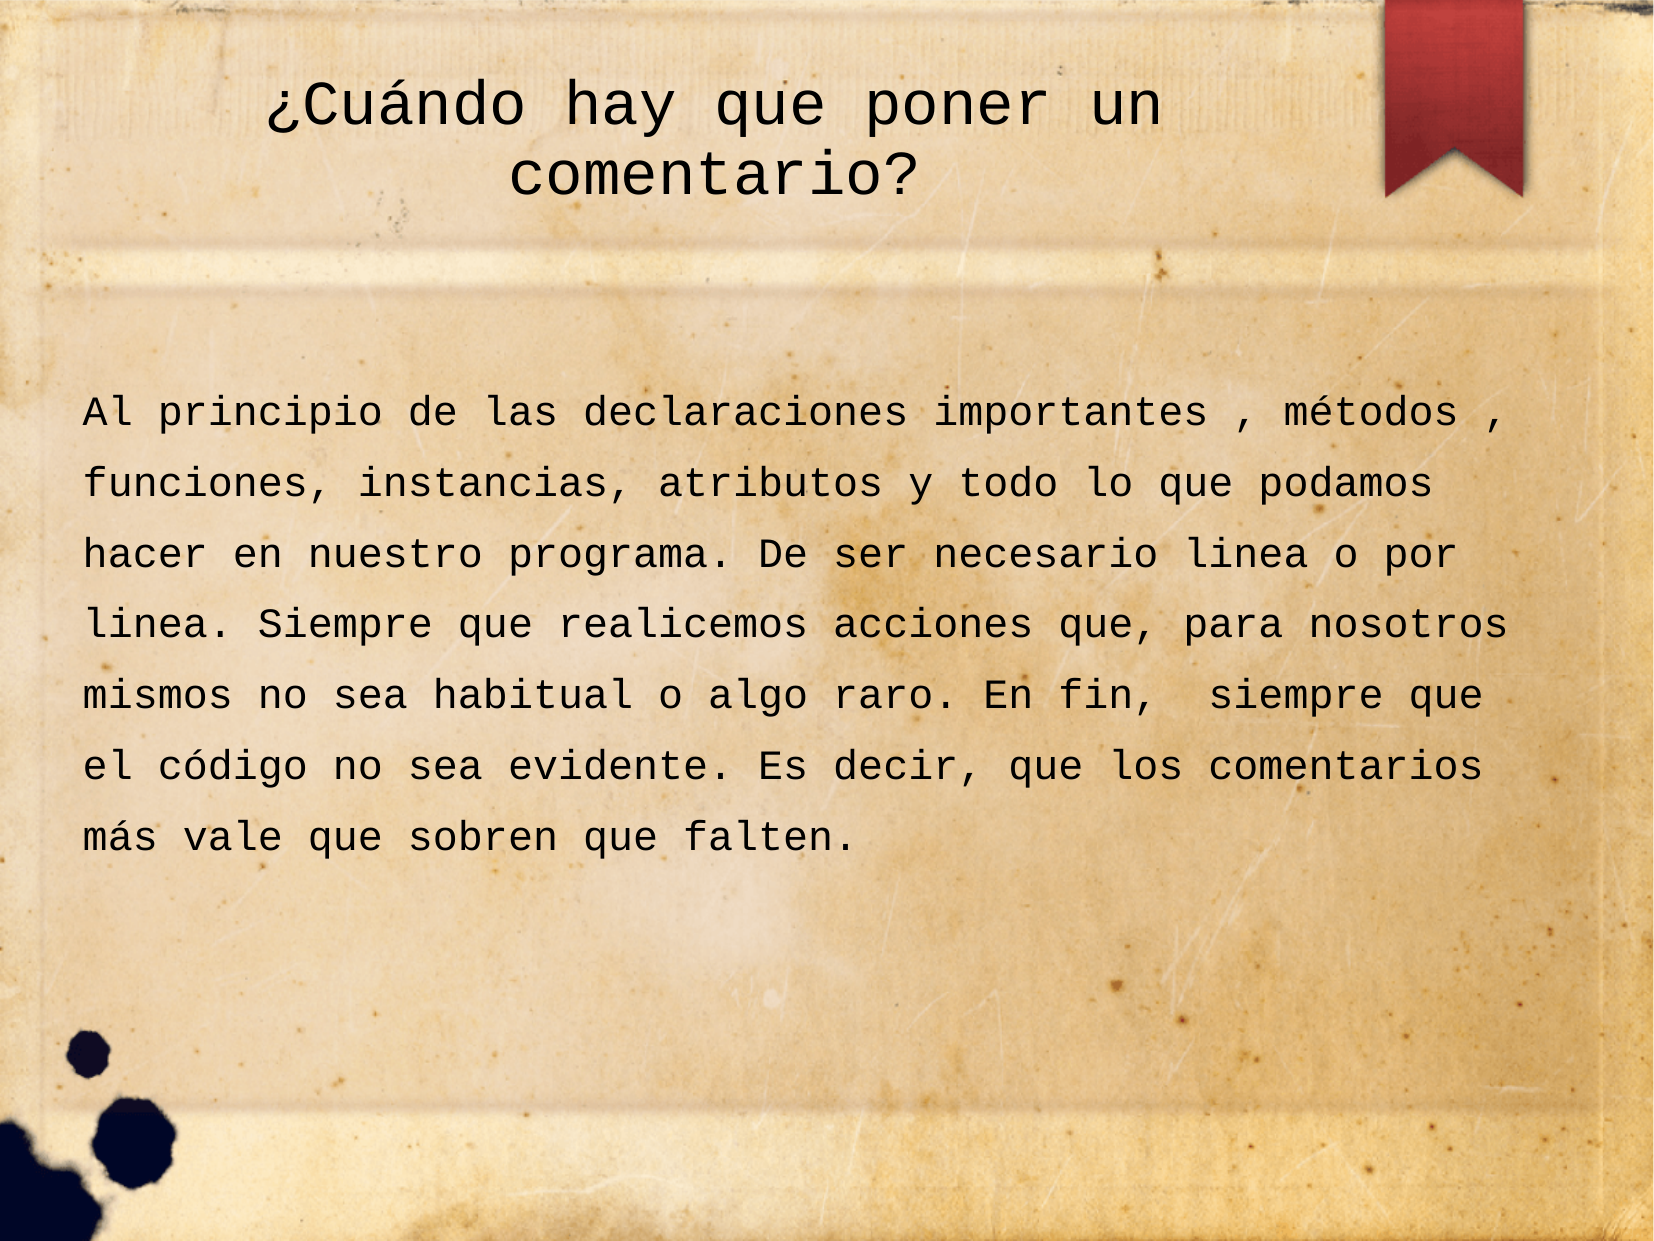

# ¿Cuándo hay que poner un comentario?
Al principio de las declaraciones importantes , métodos , funciones, instancias, atributos y todo lo que podamos hacer en nuestro programa. De ser necesario linea o por linea. Siempre que realicemos acciones que, para nosotros mismos no sea habitual o algo raro. En fin, siempre que el código no sea evidente. Es decir, que los comentarios más vale que sobren que falten.